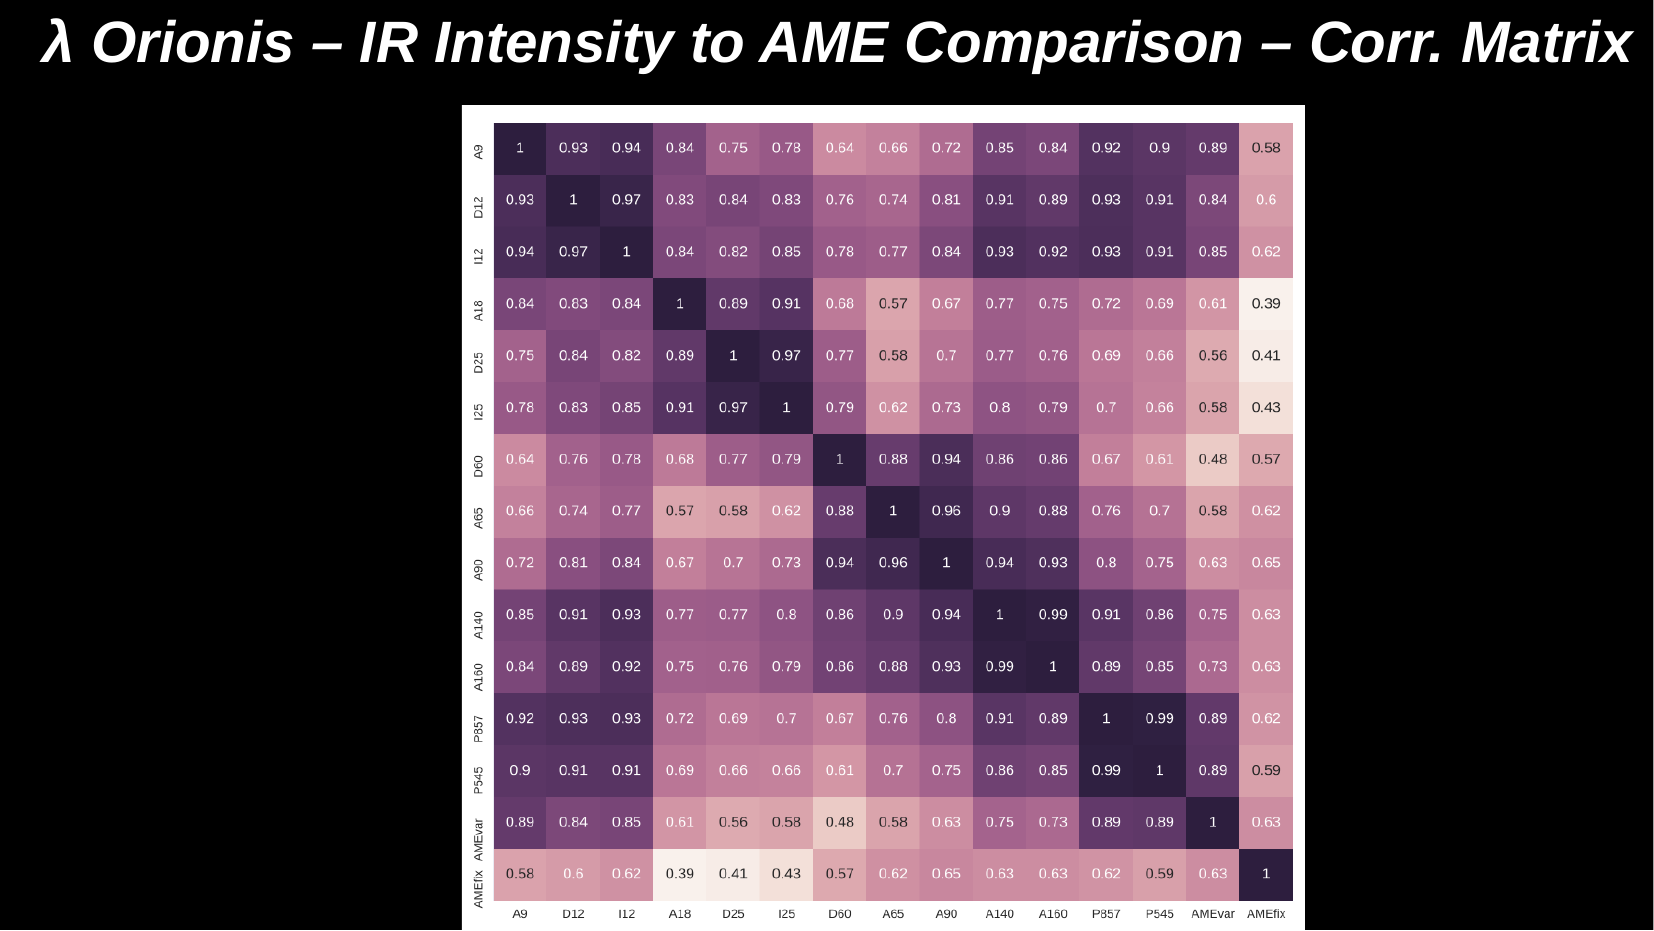

λ Orionis – IR Intensity to AME Comparison – Corr. Matrix